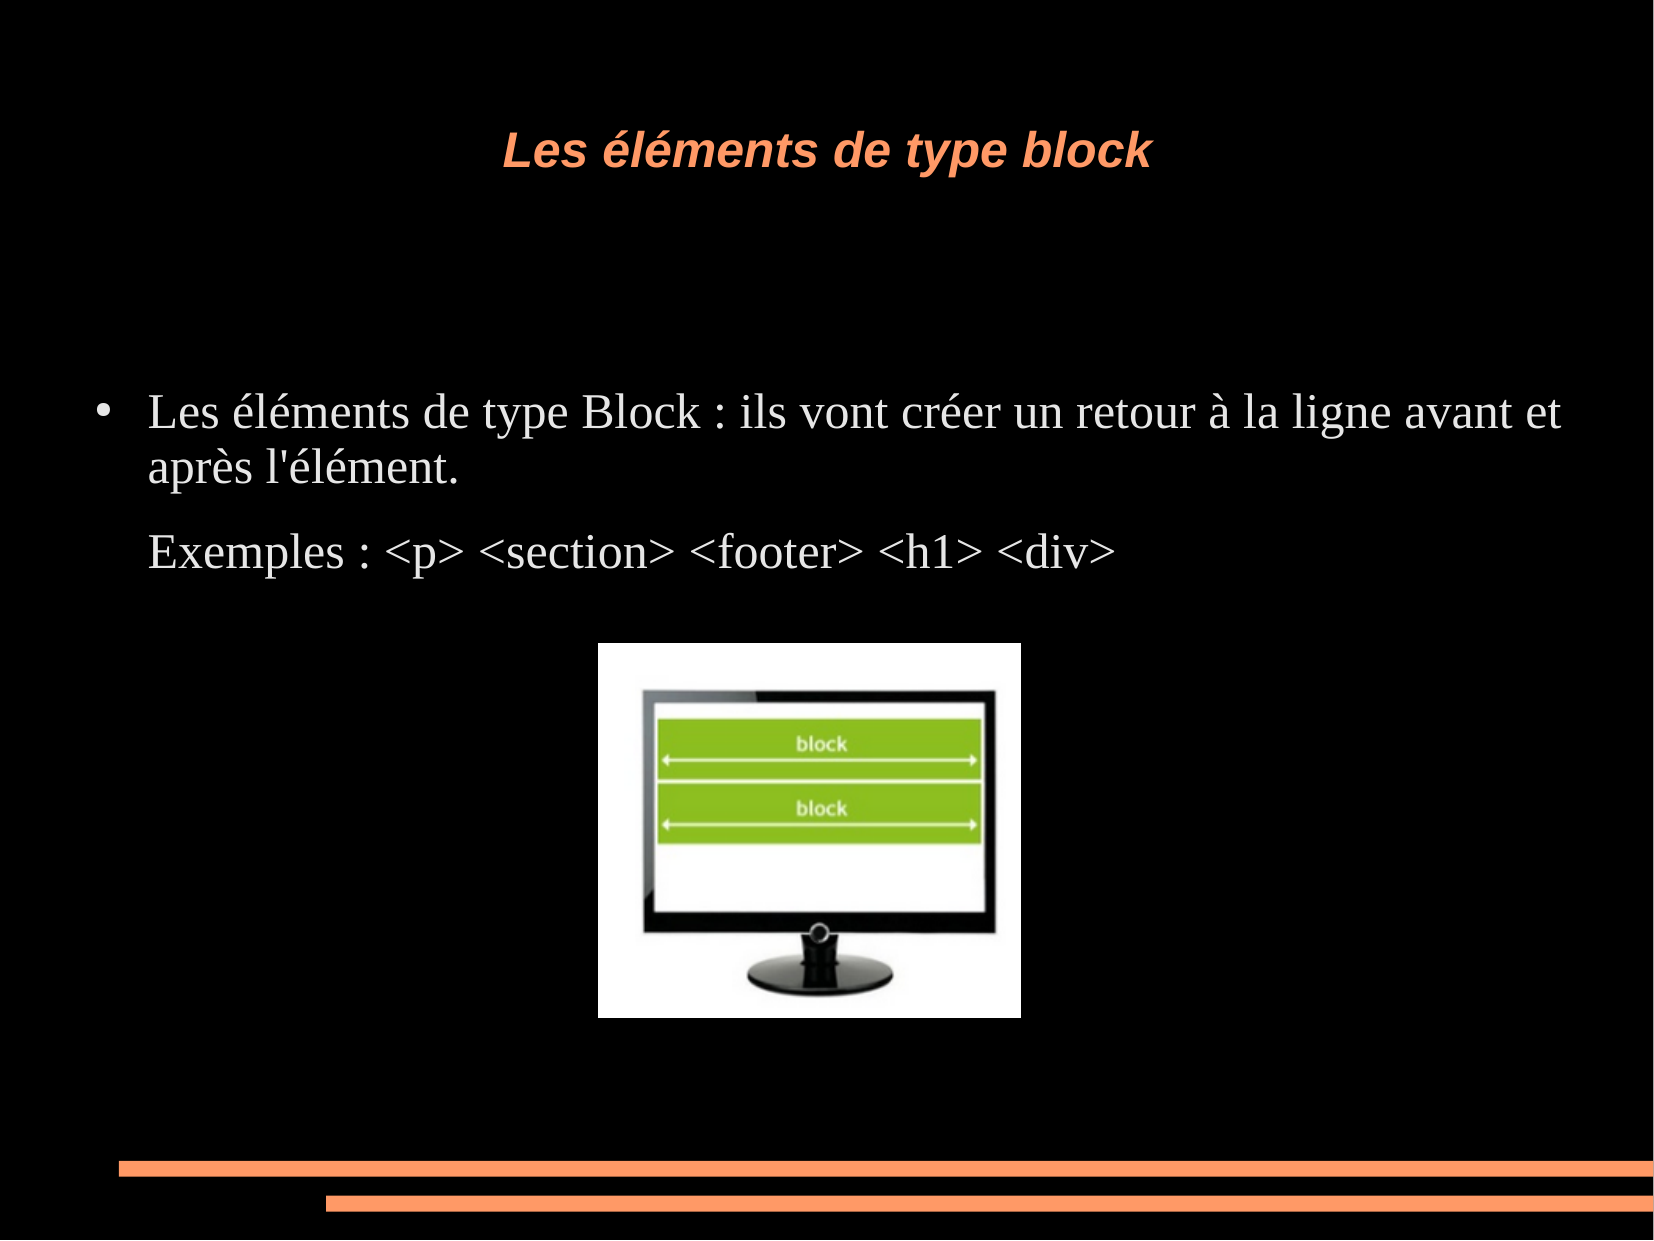

# Les éléments de type block
Les éléments de type Block : ils vont créer un retour à la ligne avant et après l'élément.
Exemples : <p> <section> <footer> <h1> <div>